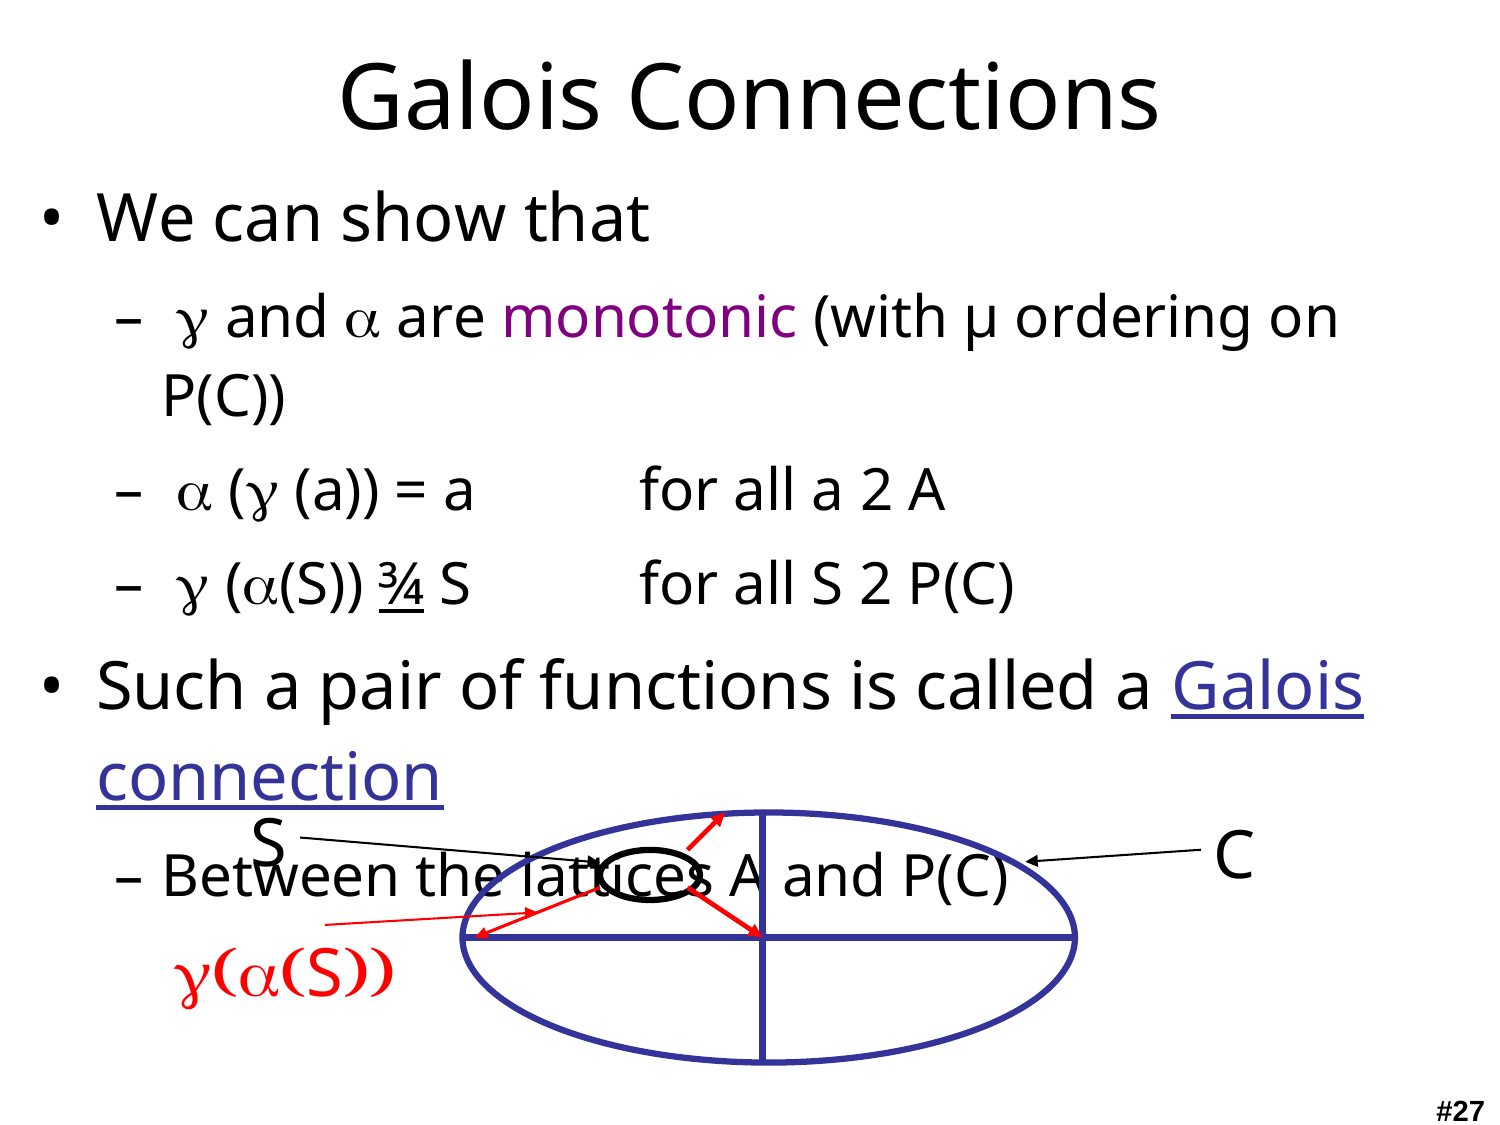

# Galois Connections
We can show that
  and  are monotonic (with µ ordering on P(C))
  ( (a)) = a		for all a 2 A
  ((S)) ¾ S		for all S 2 P(C)
Such a pair of functions is called a Galois connection
Between the lattices A and P(C)
S
C
S
27